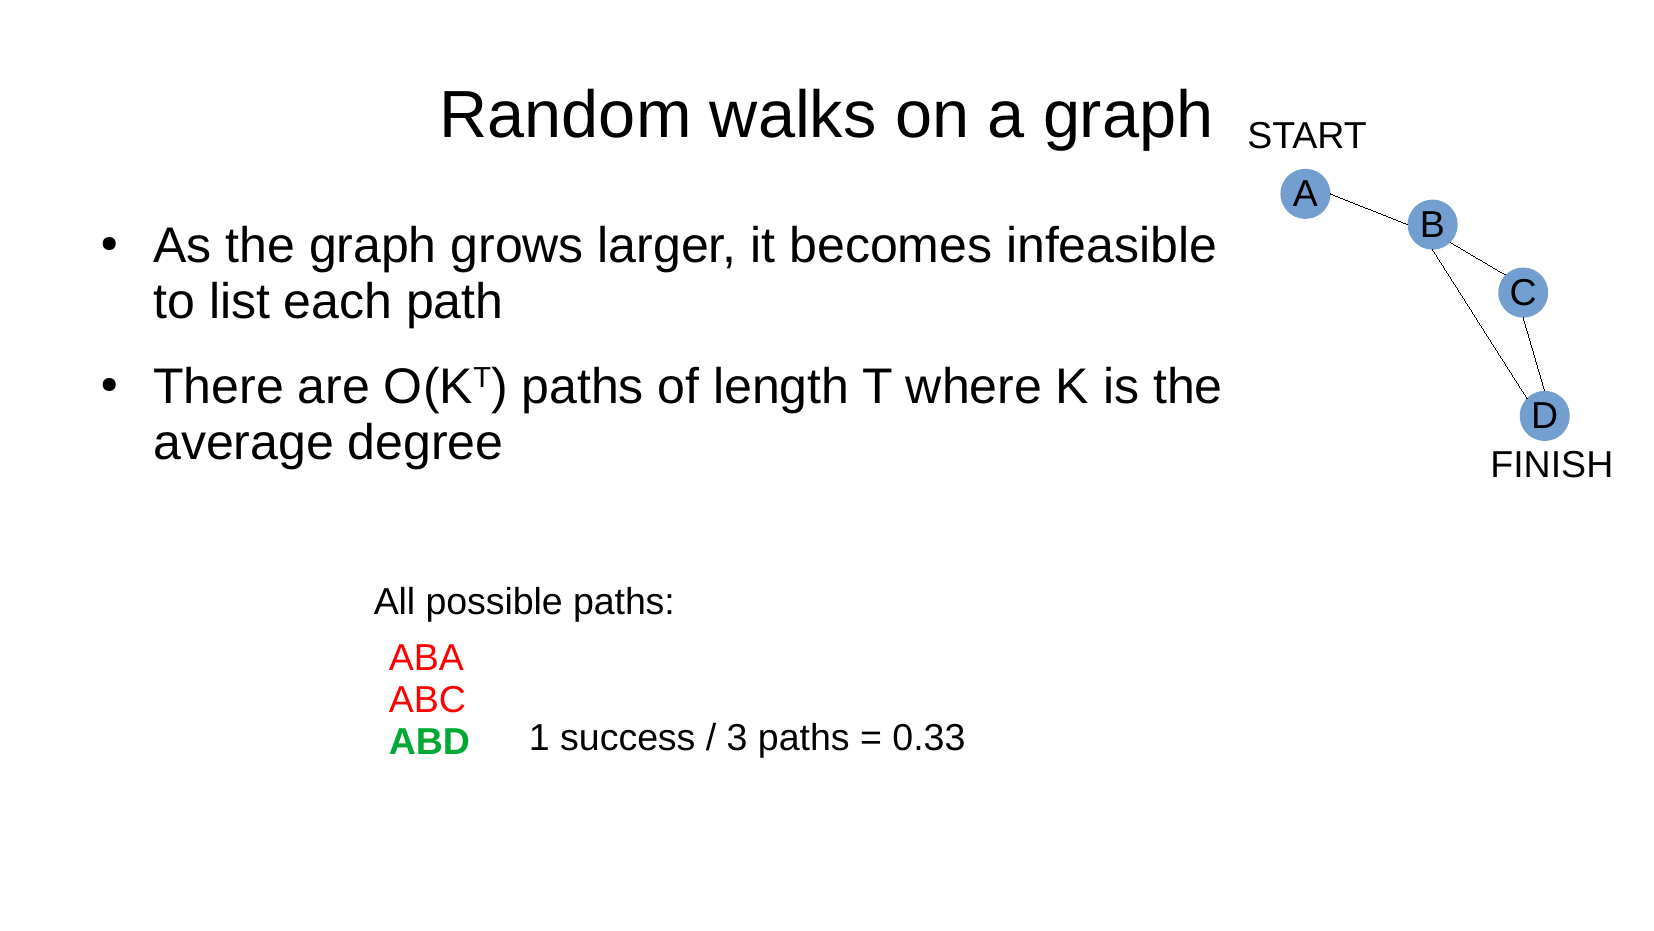

# Random walks on a graph
START
A
B
As the graph grows larger, it becomes infeasible to list each path
There are O(KT) paths of length T where K is the average degree
C
D
FINISH
All possible paths:
ABA
ABC
ABD
1 success / 3 paths = 0.33